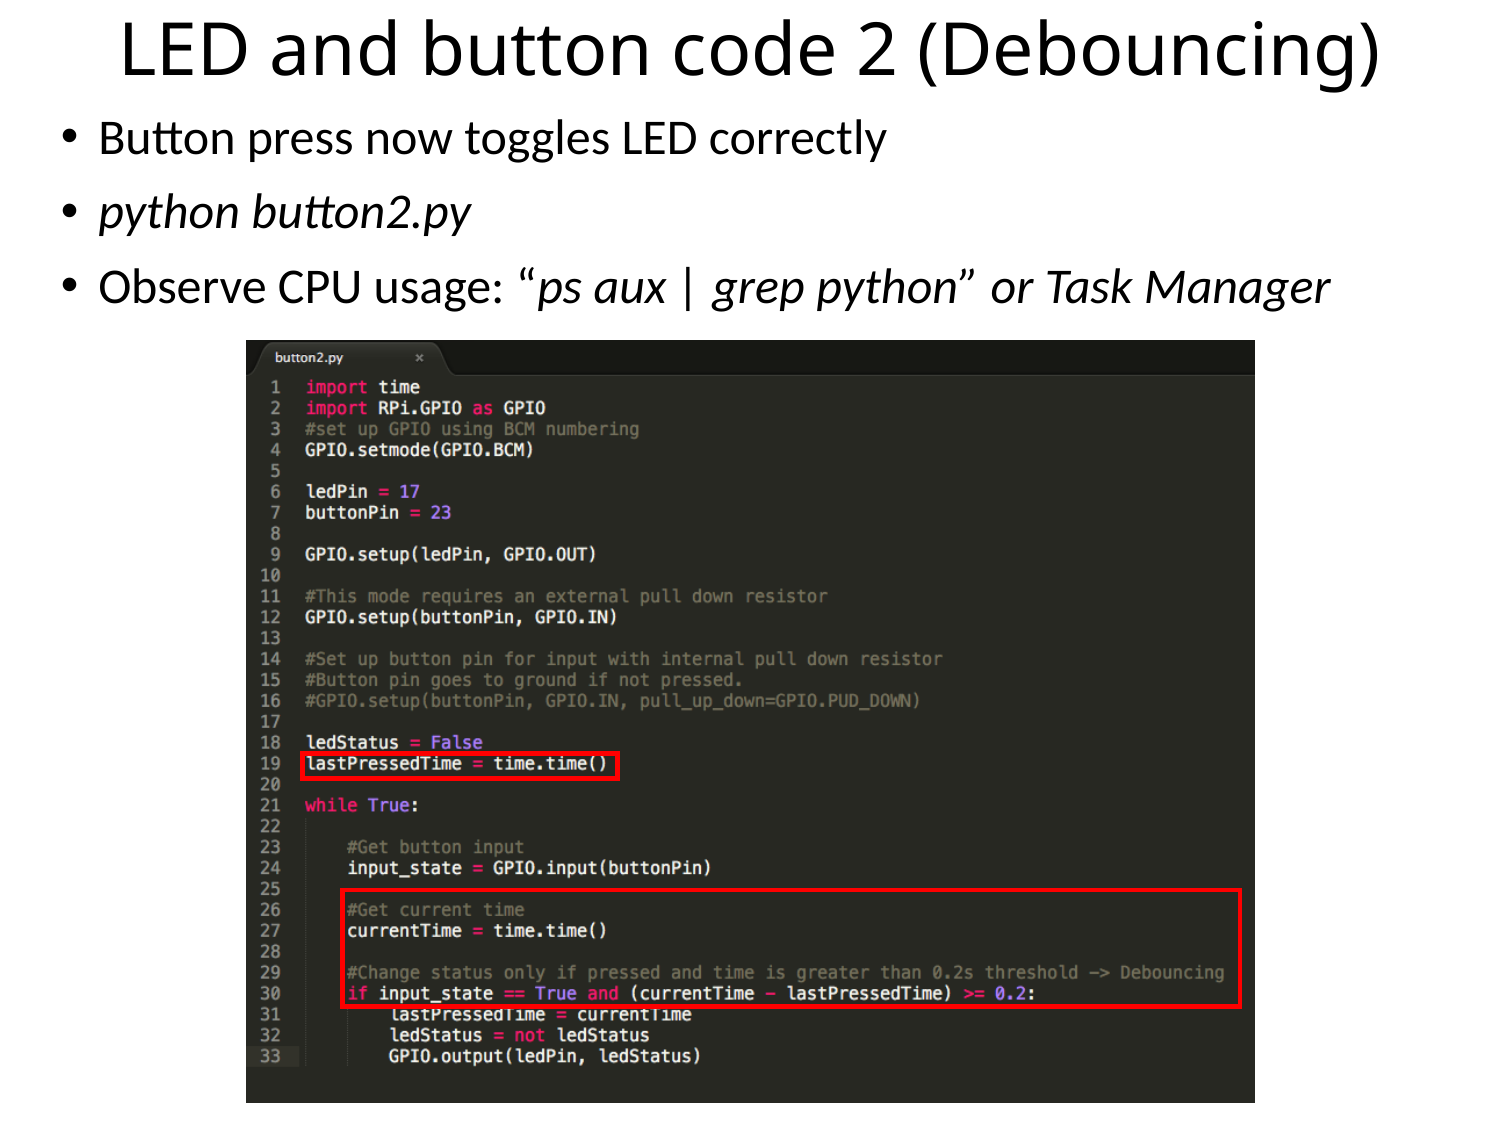

# LED and button code 2 (Debouncing)
Button press now toggles LED correctly
python button2.py
Observe CPU usage: “ps aux | grep python” or Task Manager